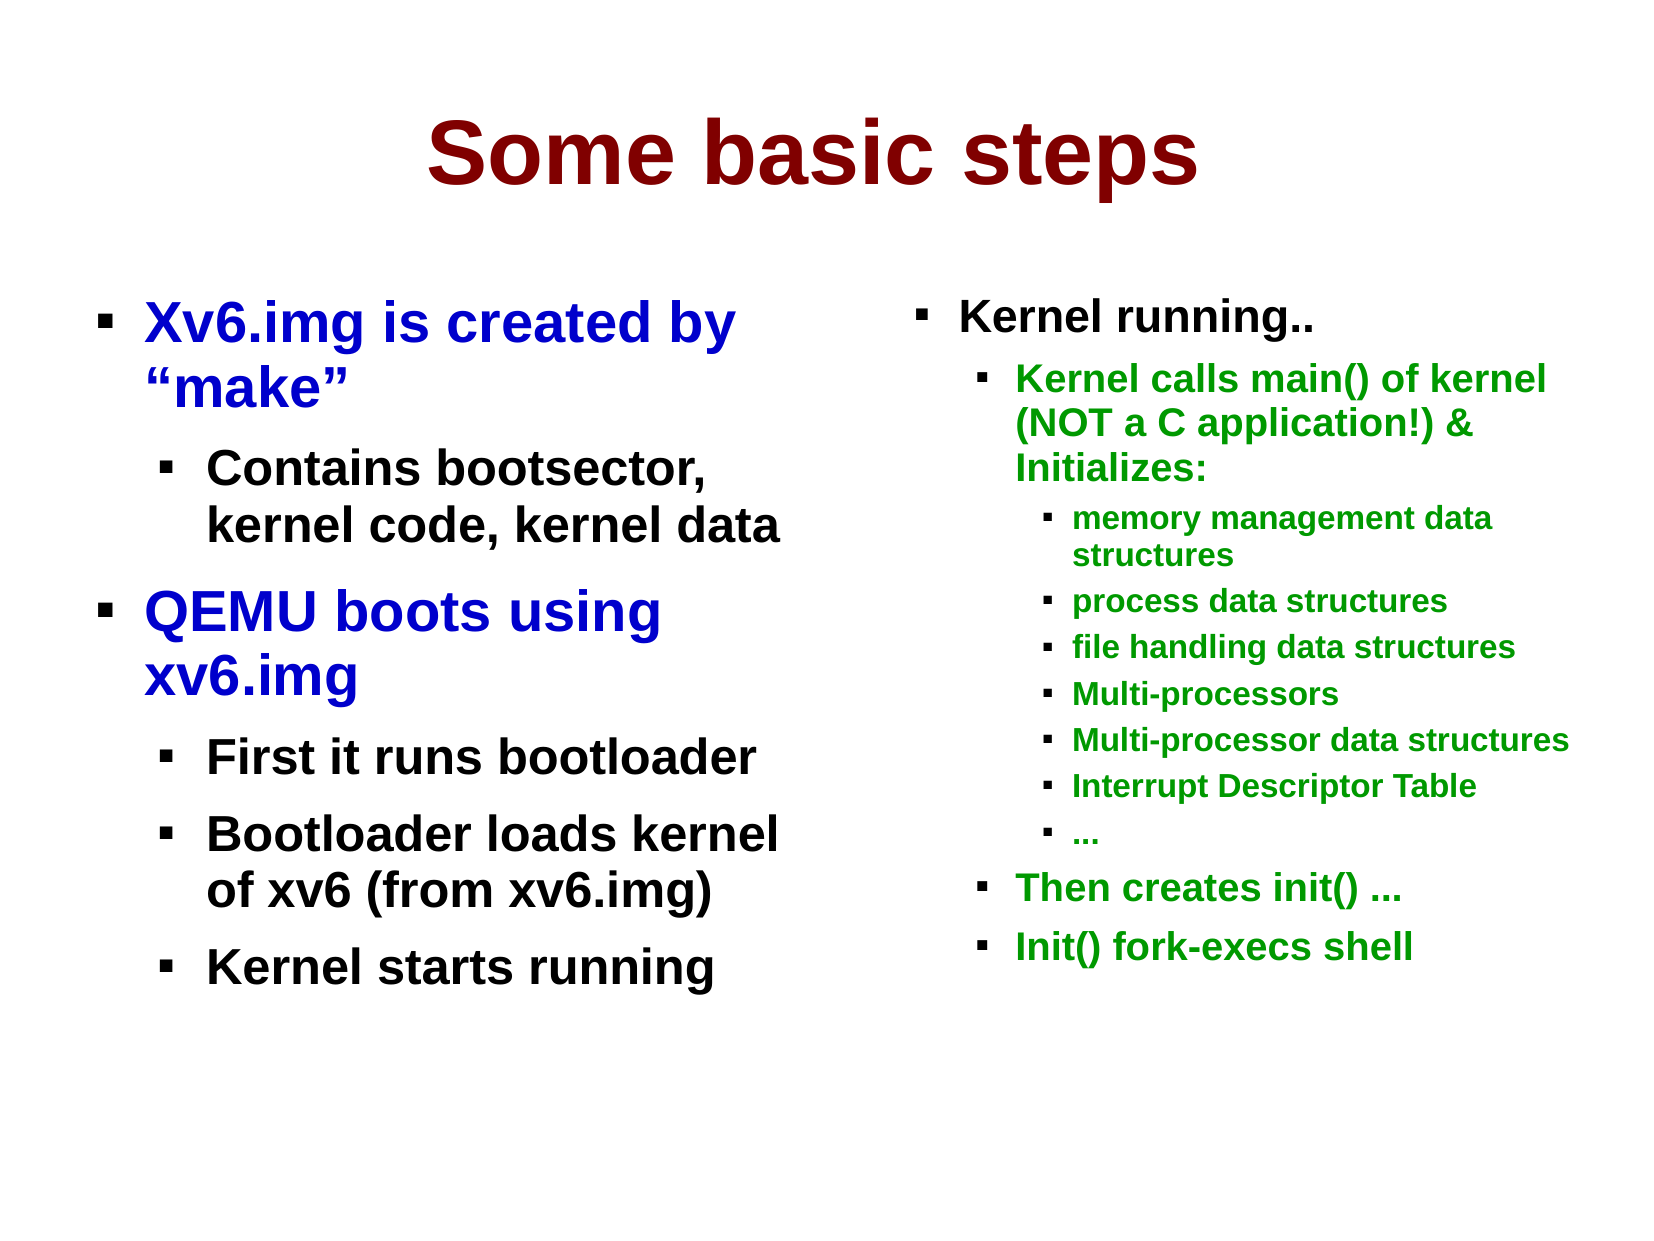

# Some basic steps
Xv6.img is created by “make”
Contains bootsector, kernel code, kernel data
QEMU boots using xv6.img
First it runs bootloader
Bootloader loads kernel of xv6 (from xv6.img)
Kernel starts running
Kernel running..
Kernel calls main() of kernel (NOT a C application!) & Initializes:
memory management data structures
process data structures
file handling data structures
Multi-processors
Multi-processor data structures
Interrupt Descriptor Table
...
Then creates init() ...
Init() fork-execs shell